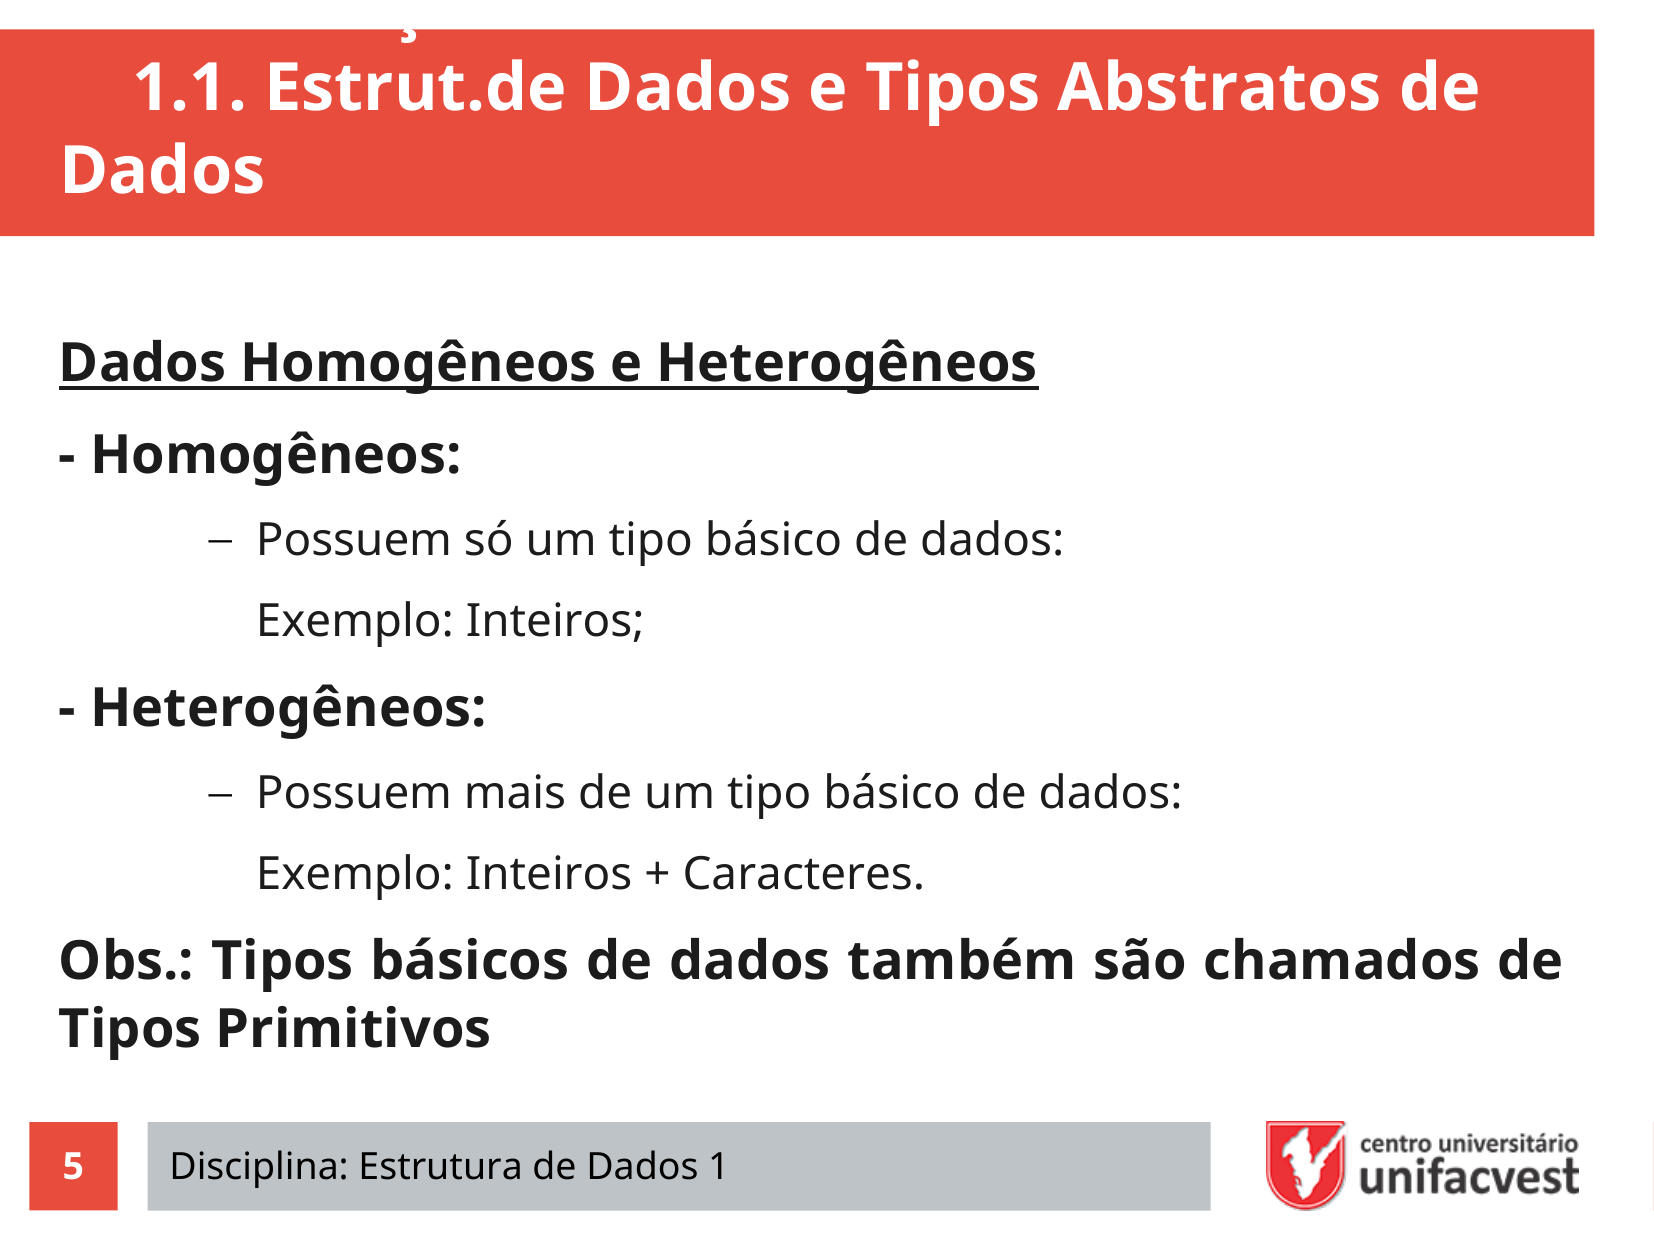

# 1. Introdução 1.1. Estrut.de Dados e Tipos Abstratos de Dados
Dados Homogêneos e Heterogêneos
- Homogêneos:
Possuem só um tipo básico de dados:
Exemplo: Inteiros;
- Heterogêneos:
Possuem mais de um tipo básico de dados:
Exemplo: Inteiros + Caracteres.
Obs.: Tipos básicos de dados também são chamados de Tipos Primitivos
5
Disciplina: Estrutura de Dados 1